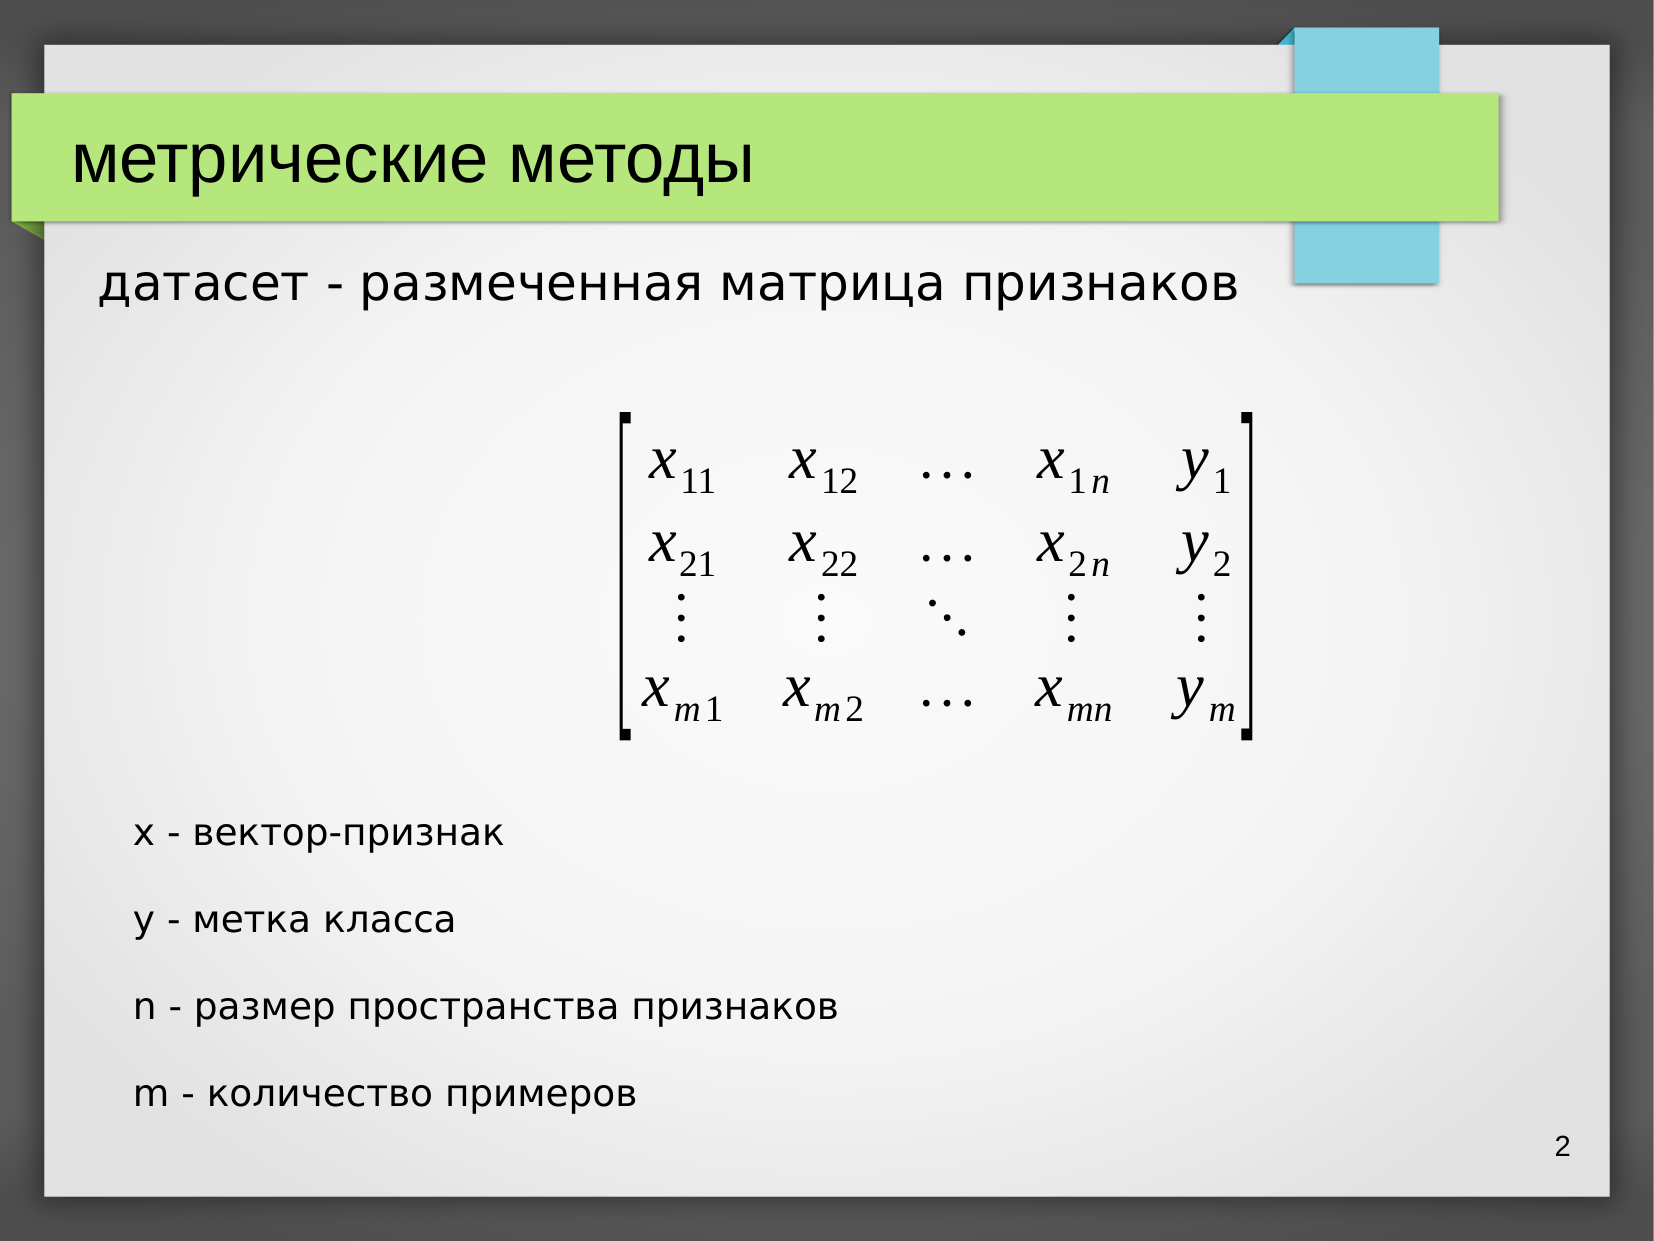

# метрические методы
датасет - размеченная матрица признаков
x - вектор-признак
y - метка класса
n - размер пространства признаков
m - количество примеров
2